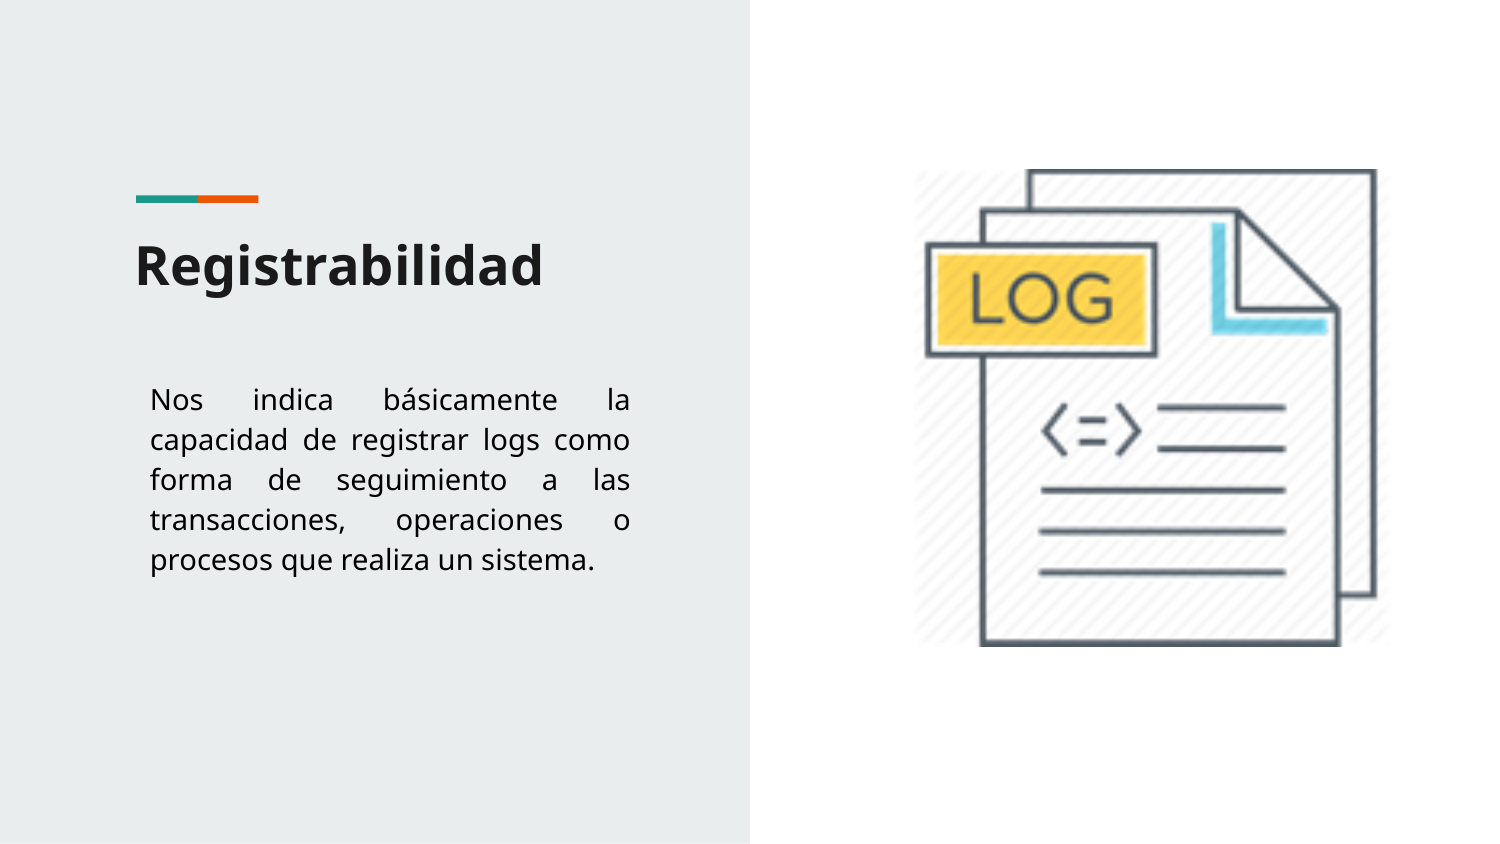

# Registrabilidad
Nos indica básicamente la capacidad de registrar logs como forma de seguimiento a las transacciones, operaciones o procesos que realiza un sistema.